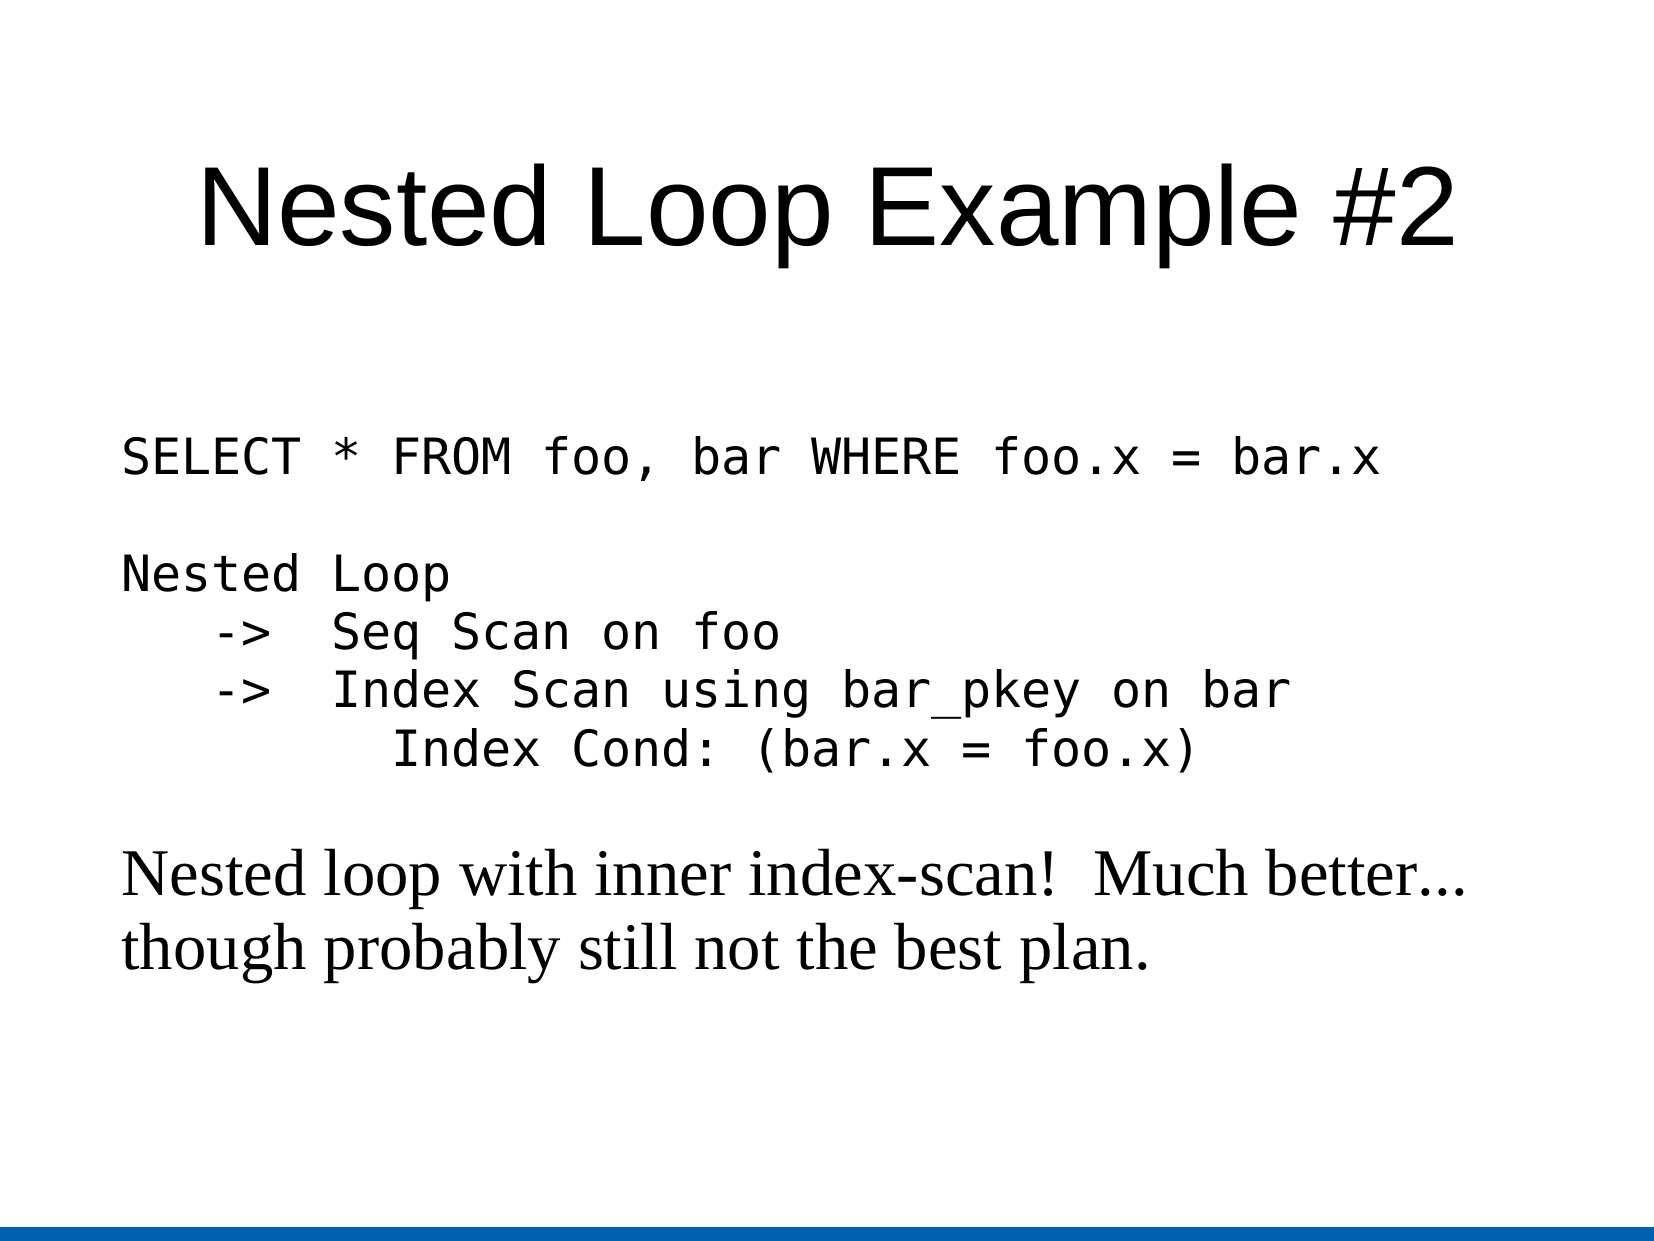

# Nested Loop Example #2
SELECT * FROM foo, bar WHERE foo.x = bar.x
Nested Loop
 -> Seq Scan on foo
 -> Index Scan using bar_pkey on bar
 Index Cond: (bar.x = foo.x)
Nested loop with inner index-scan! Much better... though probably still not the best plan.